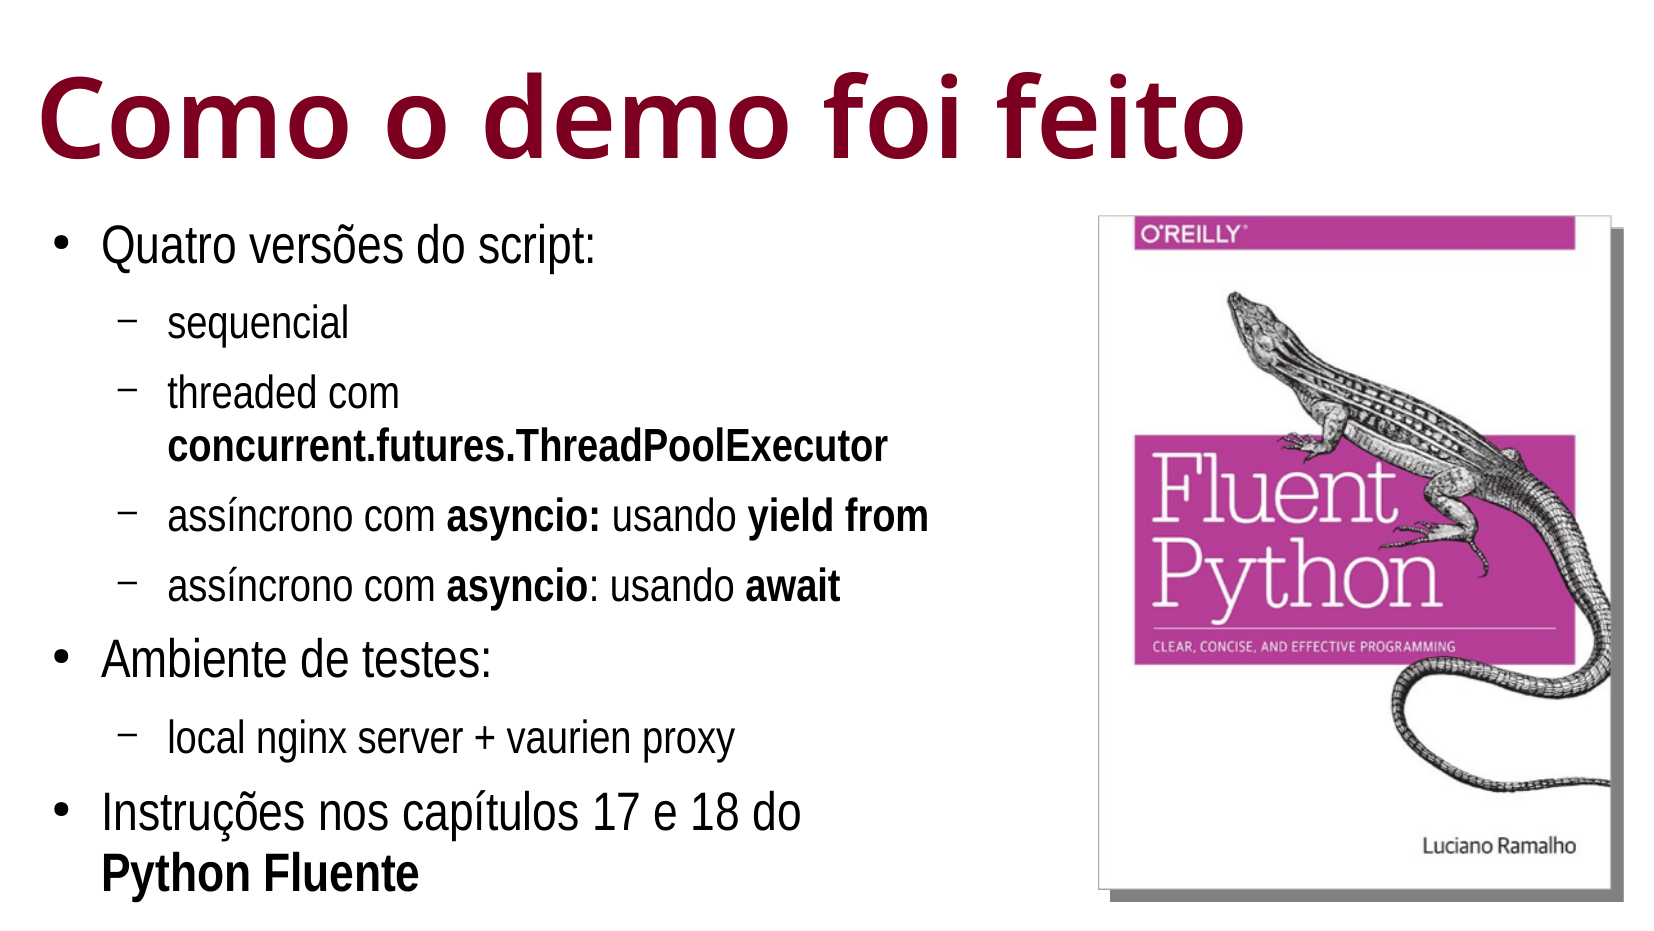

# Como o demo foi feito
Quatro versões do script:
sequencial
threaded com concurrent.futures.ThreadPoolExecutor
assíncrono com asyncio: usando yield from
assíncrono com asyncio: usando await
Ambiente de testes:
local nginx server + vaurien proxy
Instruções nos capítulos 17 e 18 do
Python Fluente